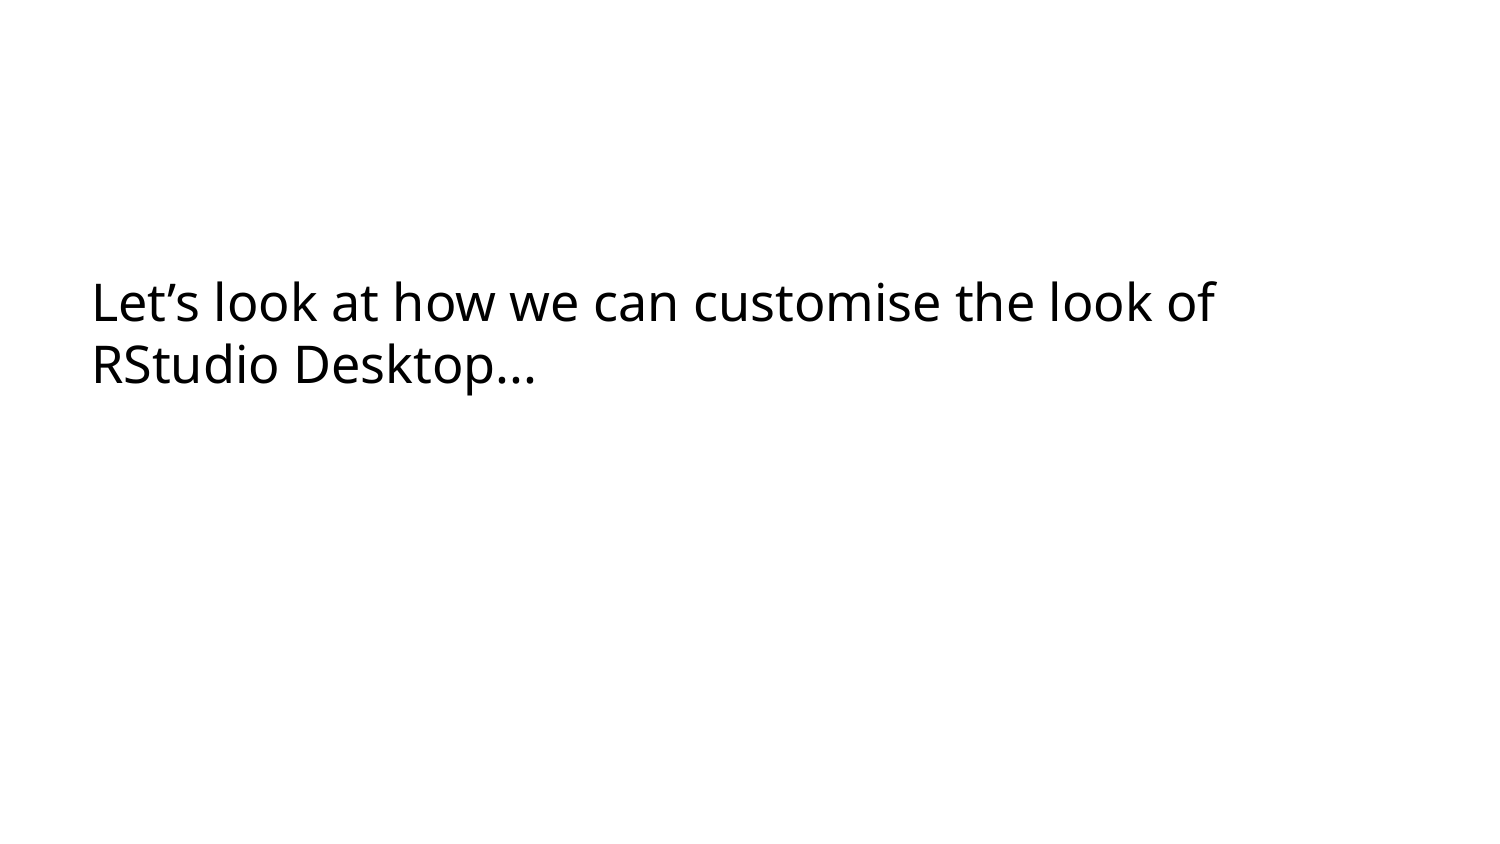

Let’s look at how we can customise the look of RStudio Desktop...